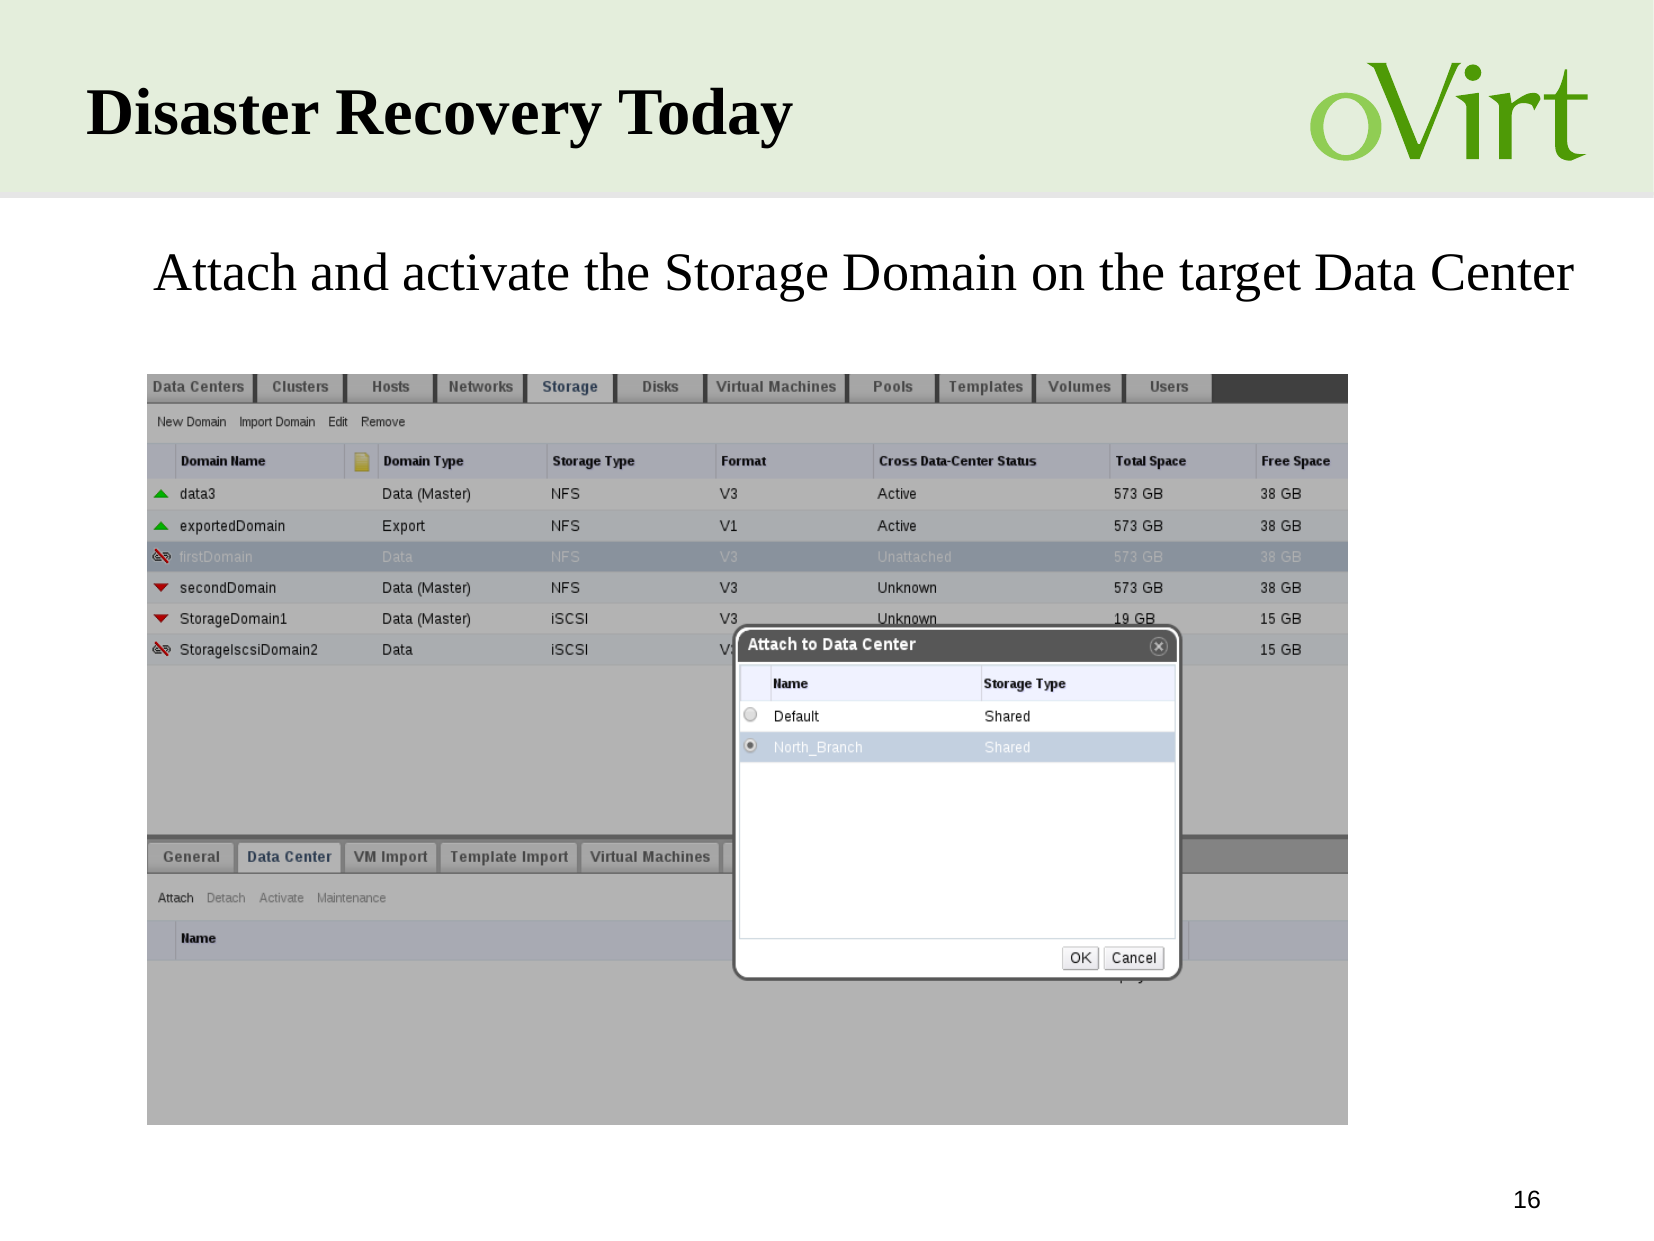

# Disaster Recovery Today
Attach and activate the Storage Domain on the target Data Center